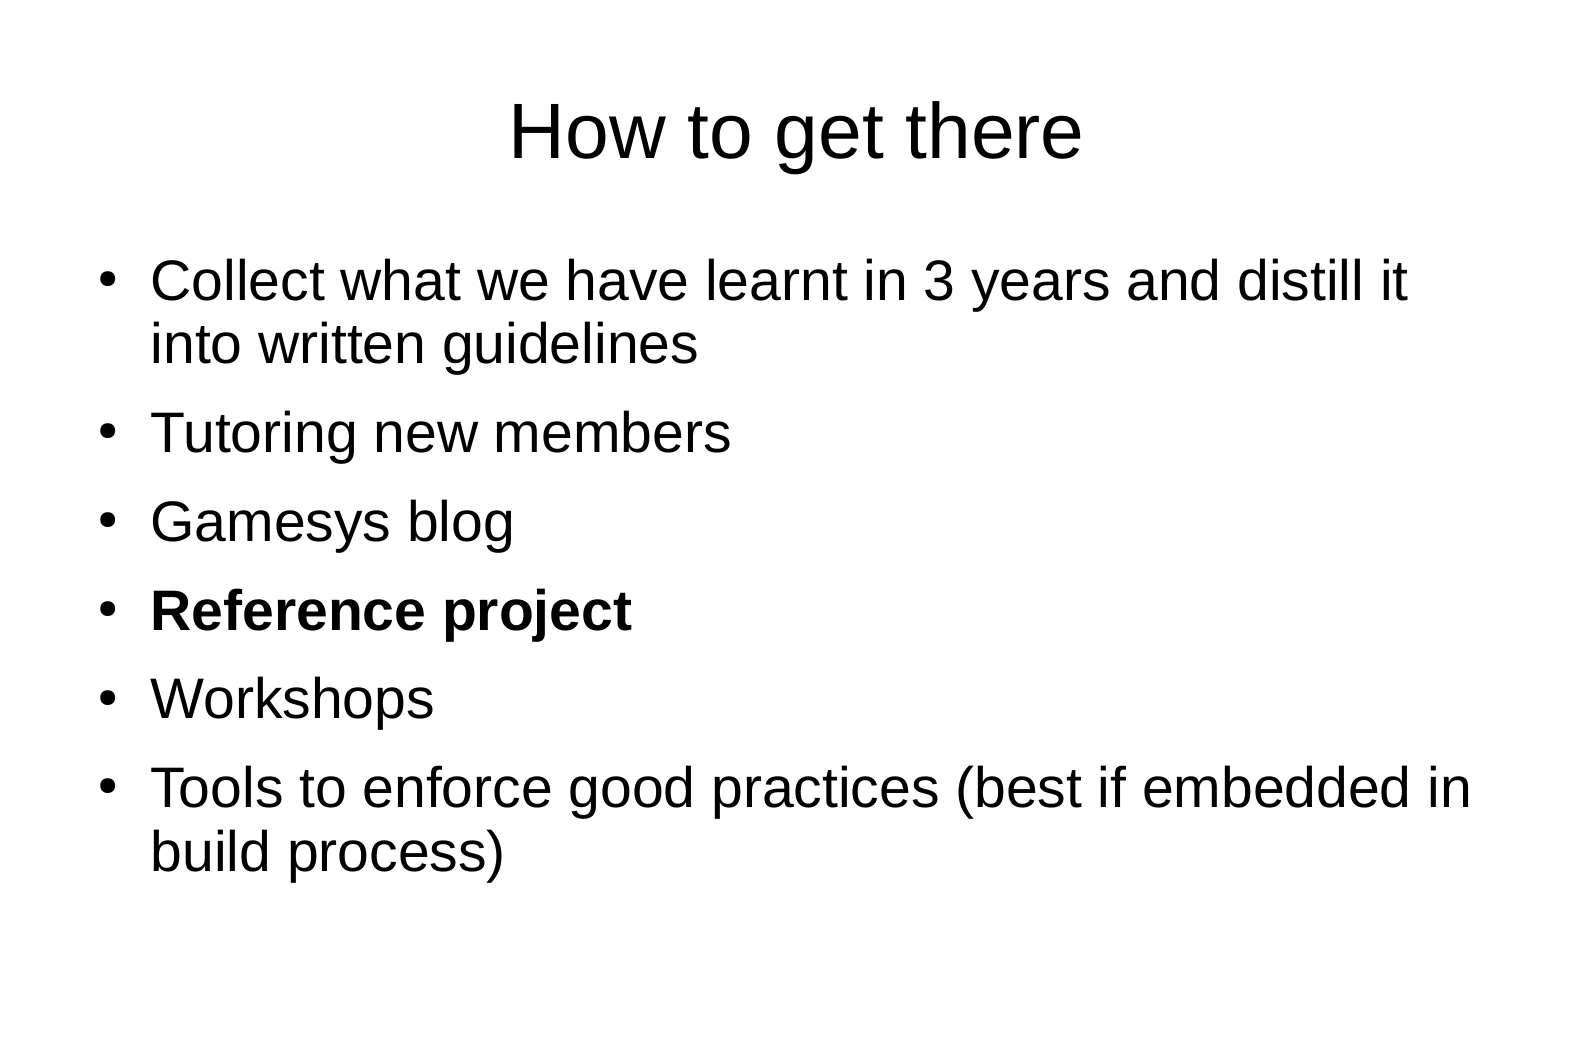

# How to get there
Collect what we have learnt in 3 years and distill it into written guidelines
Tutoring new members
Gamesys blog
Reference project
Workshops
Tools to enforce good practices (best if embedded in build process)